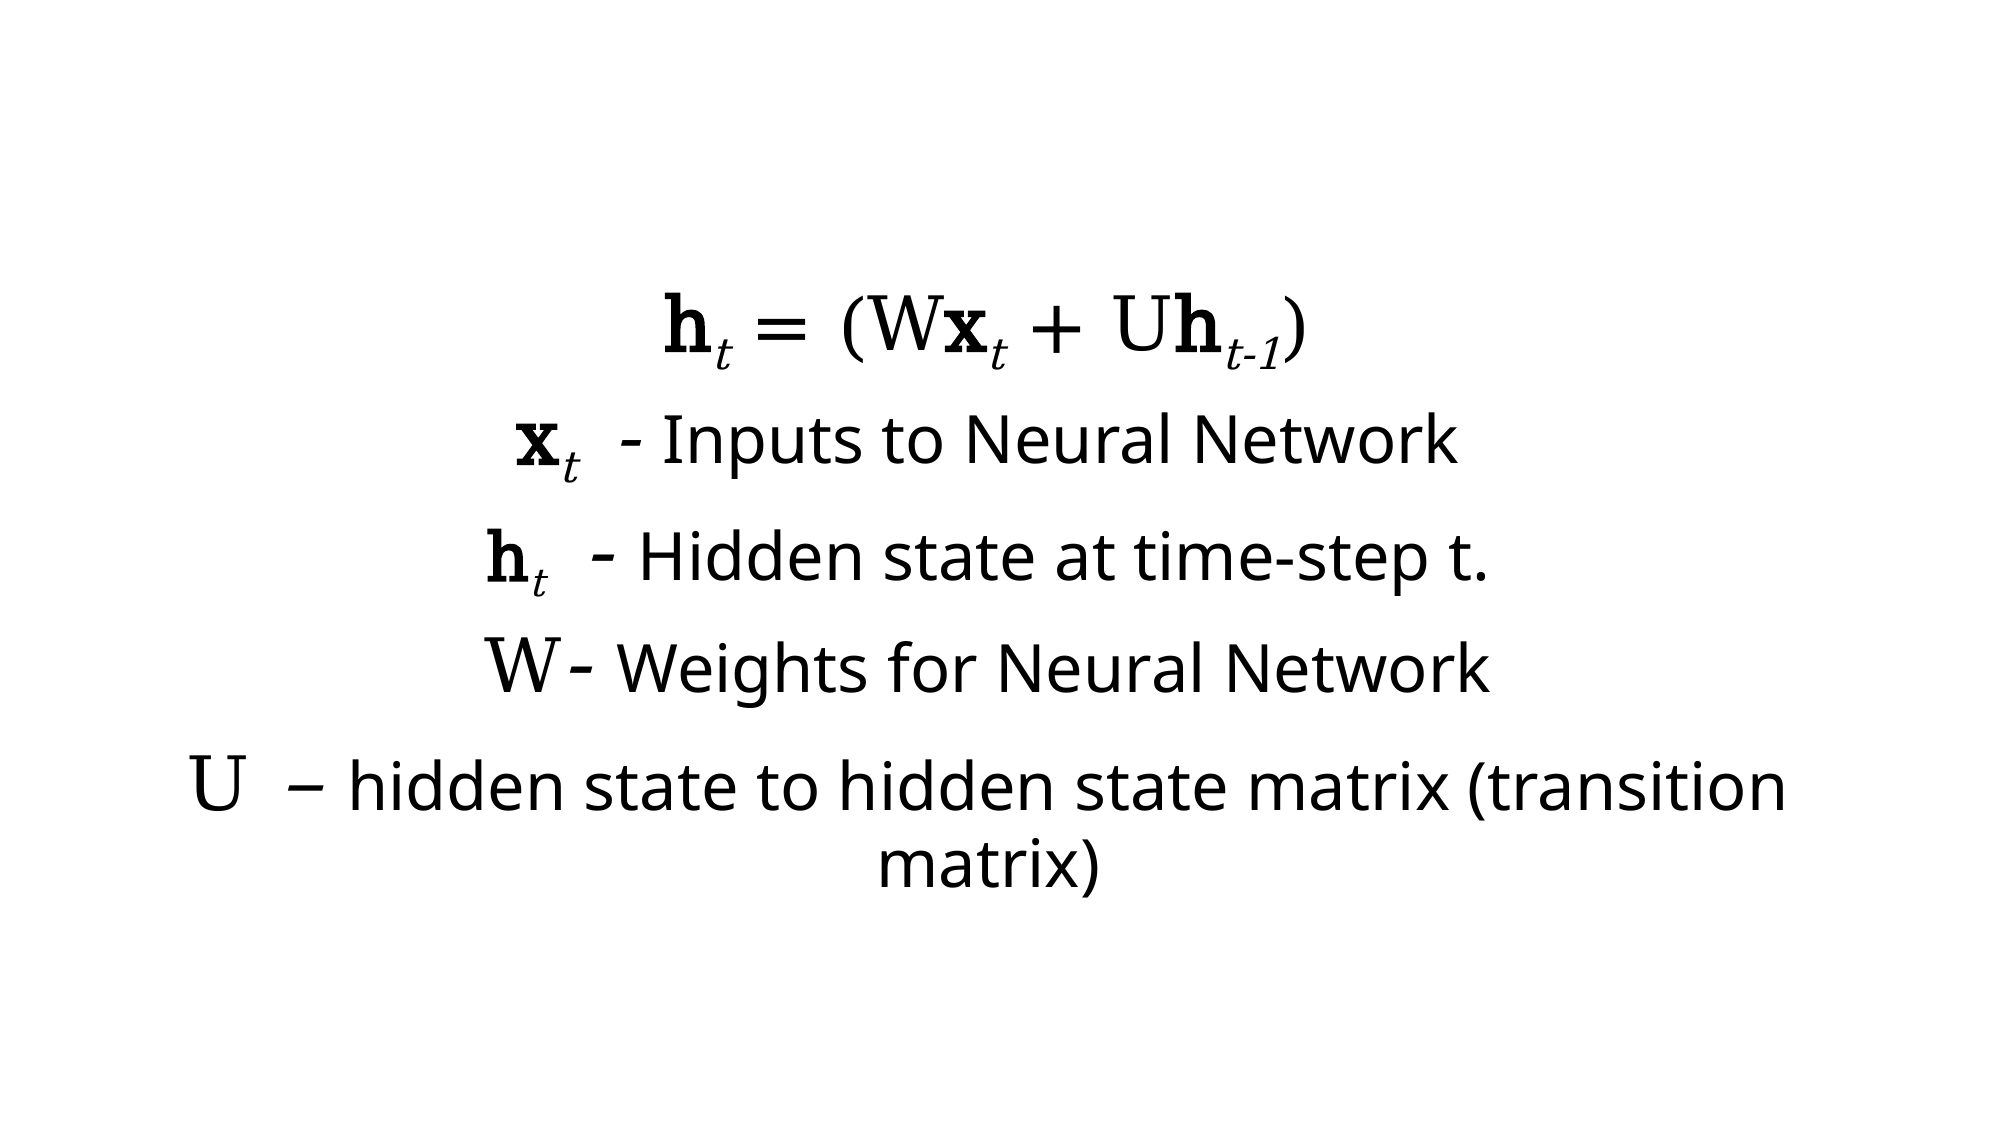

ht = (Wxt + Uht-1)
xt - Inputs to Neural Network
ht - Hidden state at time-step t.
W- Weights for Neural Network
U – hidden state to hidden state matrix (transition matrix)